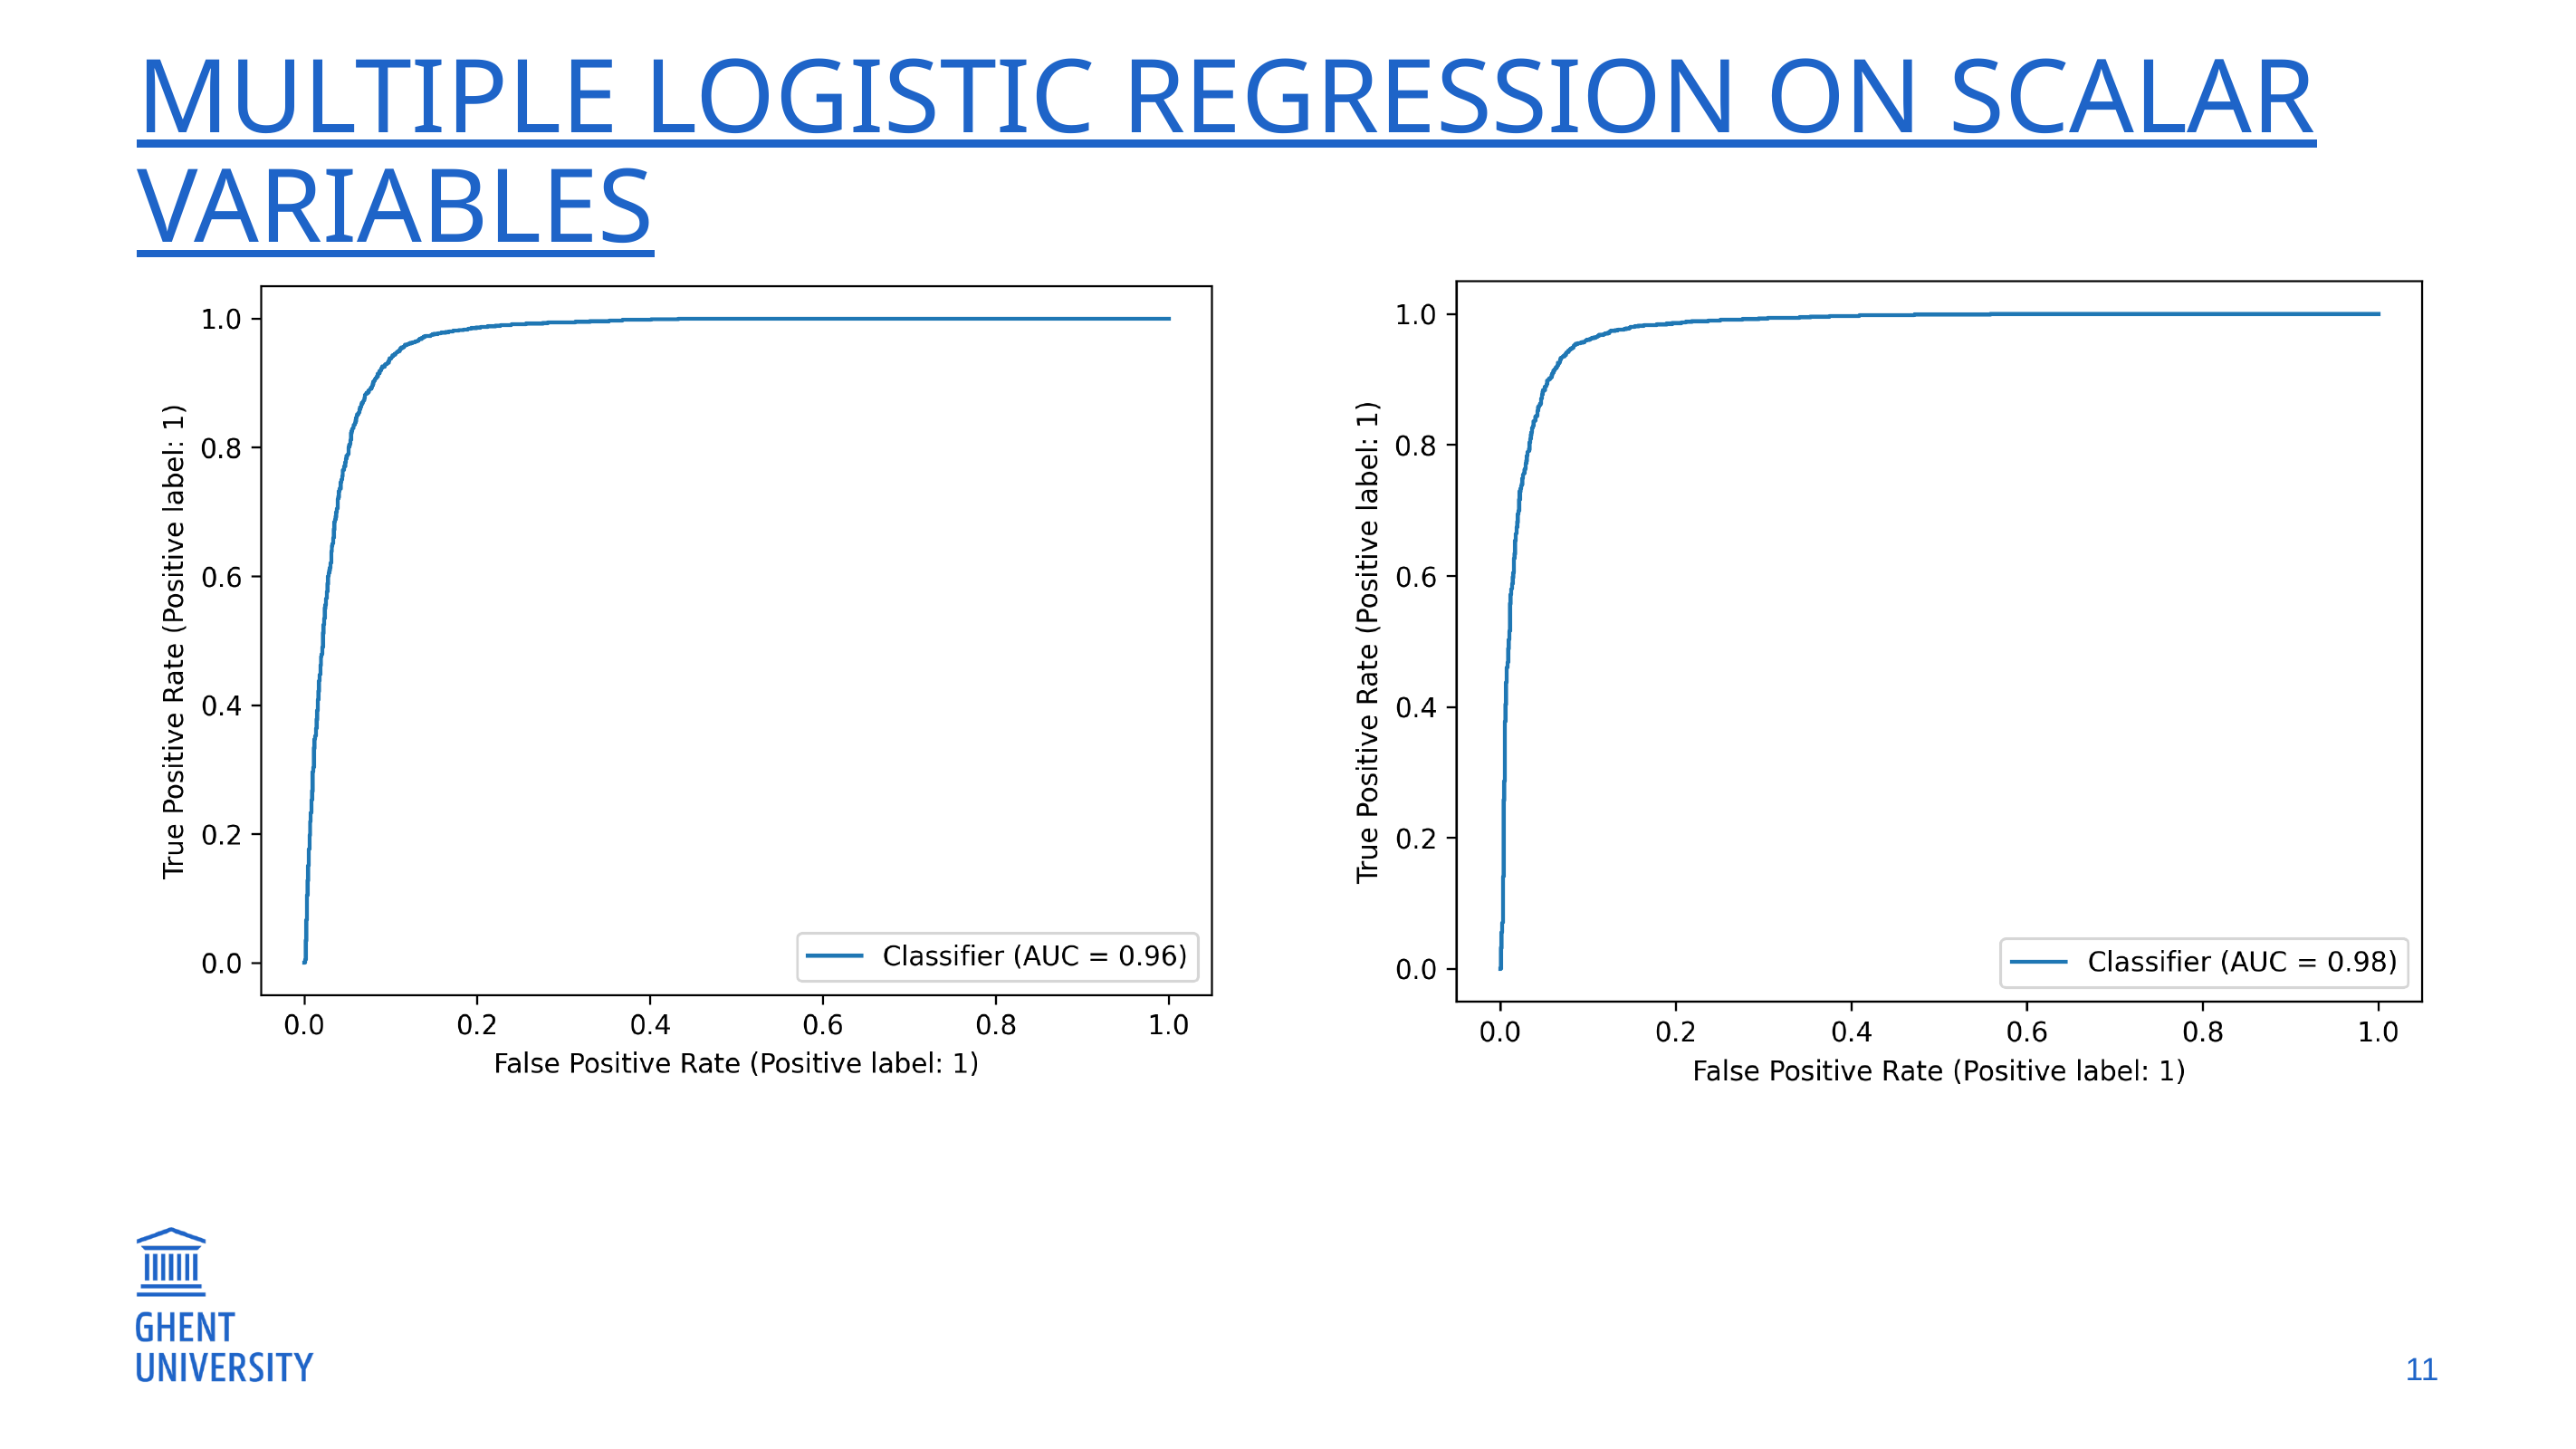

# Multiple logistic regression on scalar variables
11